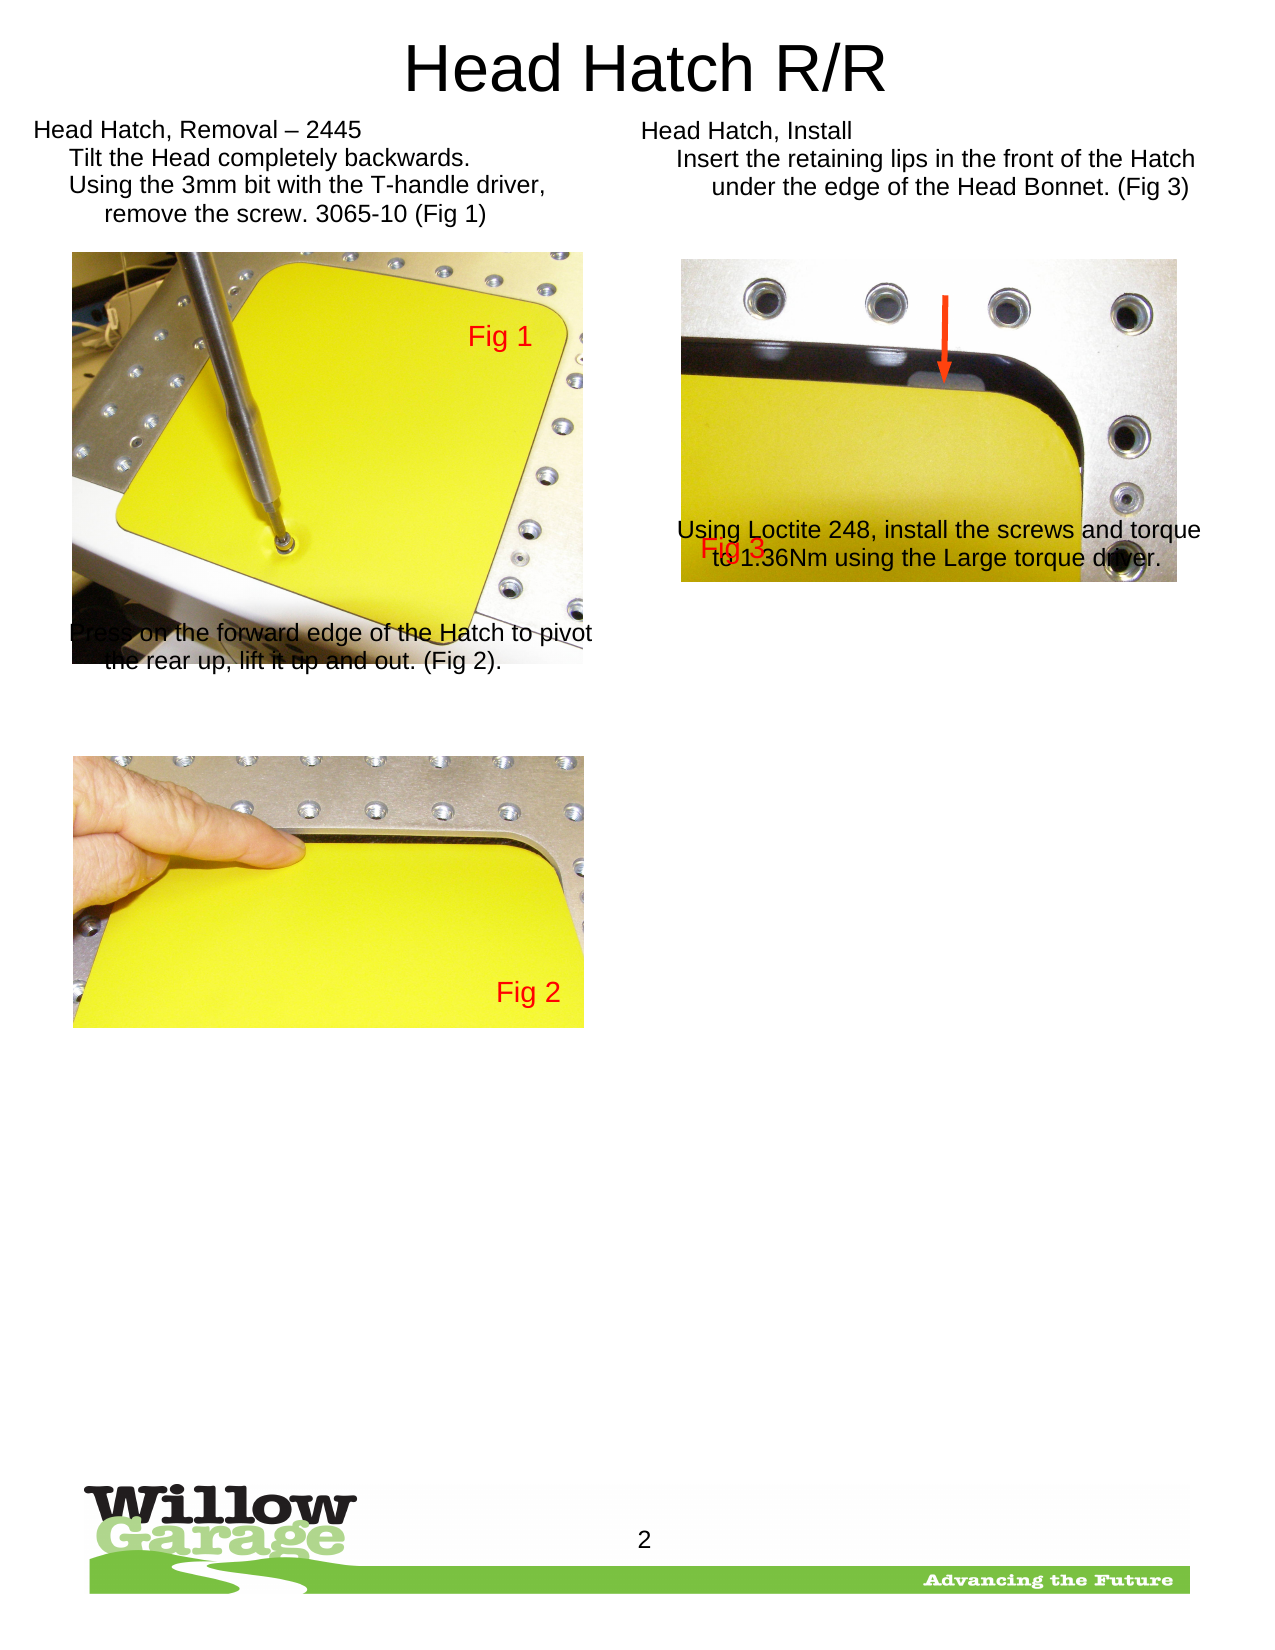

# Head Hatch R/R
Head Hatch, Removal – 2445
Tilt the Head completely backwards.
Using the 3mm bit with the T-handle driver, remove the screw. 3065-10 (Fig 1)
Press on the forward edge of the Hatch to pivot the rear up, lift it up and out. (Fig 2).
Head Hatch, Install
Insert the retaining lips in the front of the Hatch under the edge of the Head Bonnet. (Fig 3)
Using Loctite 248, install the screws and torque to 1.36Nm using the Large torque driver.
Fig 1
Fig 3
Fig 2
2